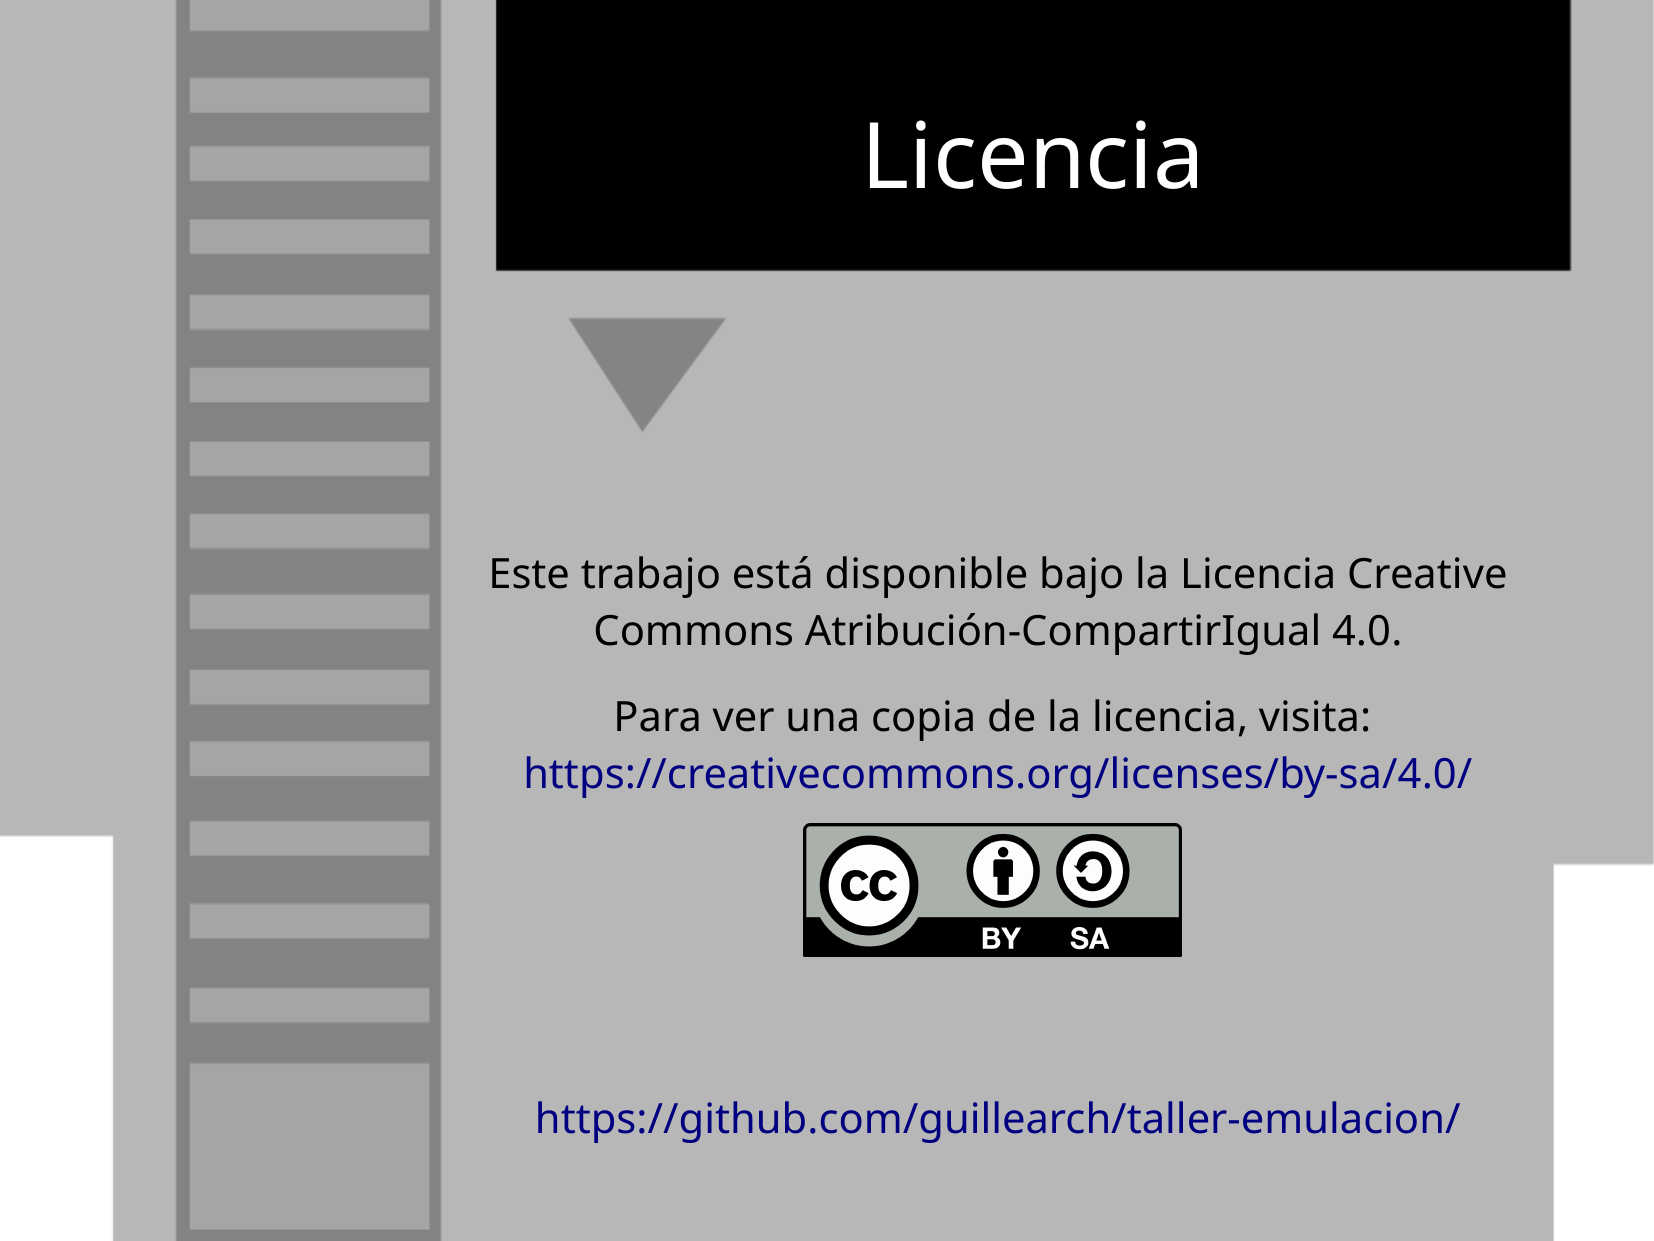

# Licencia
Este trabajo está disponible bajo la Licencia Creative Commons Atribución-CompartirIgual 4.0.
Para ver una copia de la licencia, visita: https://creativecommons.org/licenses/by-sa/4.0/
https://github.com/guillearch/taller-emulacion/